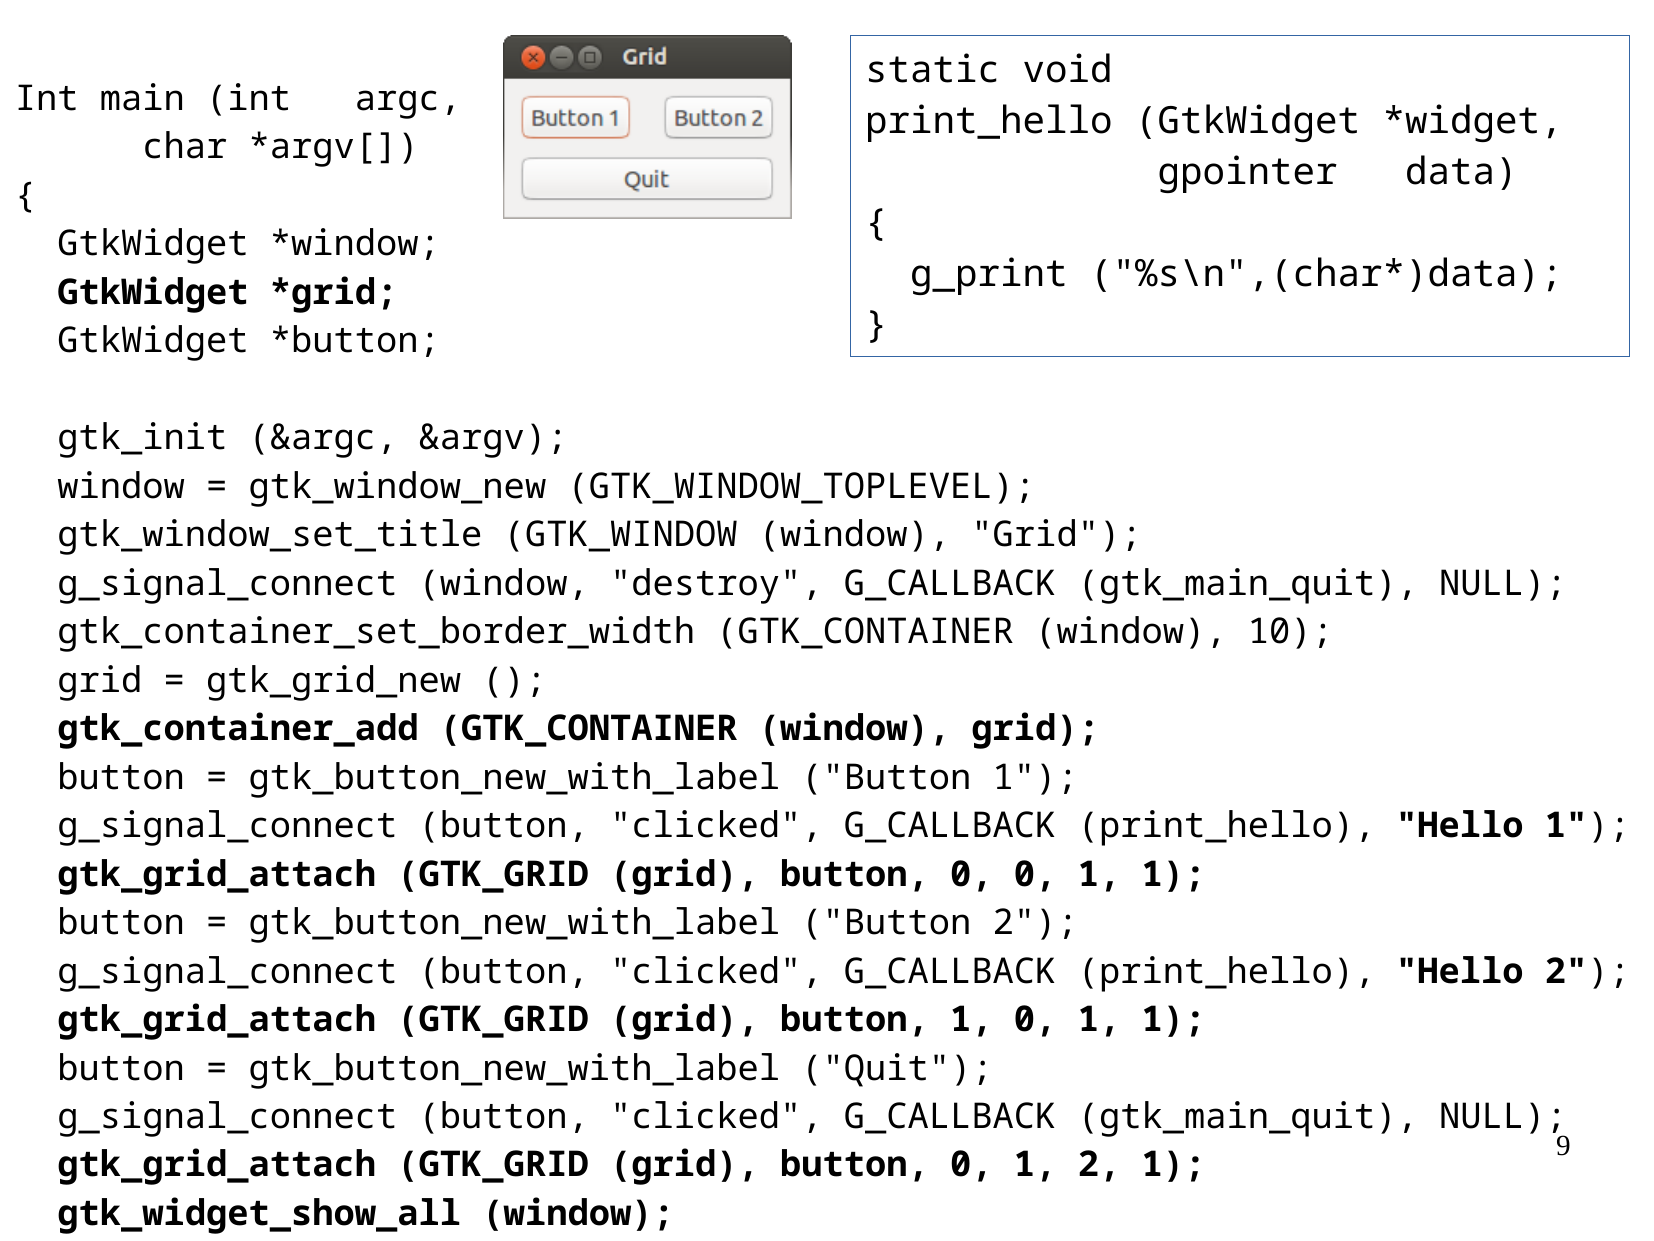

static void
print_hello (GtkWidget *widget,
 gpointer data)
{
 g_print ("%s\n",(char*)data);
}
Int main (int argc,
 char *argv[])
{
 GtkWidget *window;
 GtkWidget *grid;
 GtkWidget *button;
 gtk_init (&argc, &argv);
 window = gtk_window_new (GTK_WINDOW_TOPLEVEL);
 gtk_window_set_title (GTK_WINDOW (window), "Grid");
 g_signal_connect (window, "destroy", G_CALLBACK (gtk_main_quit), NULL);
 gtk_container_set_border_width (GTK_CONTAINER (window), 10);
 grid = gtk_grid_new ();
 gtk_container_add (GTK_CONTAINER (window), grid);
 button = gtk_button_new_with_label ("Button 1");
 g_signal_connect (button, "clicked", G_CALLBACK (print_hello), "Hello 1");
 gtk_grid_attach (GTK_GRID (grid), button, 0, 0, 1, 1);
 button = gtk_button_new_with_label ("Button 2");
 g_signal_connect (button, "clicked", G_CALLBACK (print_hello), "Hello 2");
 gtk_grid_attach (GTK_GRID (grid), button, 1, 0, 1, 1);
 button = gtk_button_new_with_label ("Quit");
 g_signal_connect (button, "clicked", G_CALLBACK (gtk_main_quit), NULL);
 gtk_grid_attach (GTK_GRID (grid), button, 0, 1, 2, 1);
 gtk_widget_show_all (window);
 gtk_main ();
 return 0;
}
9